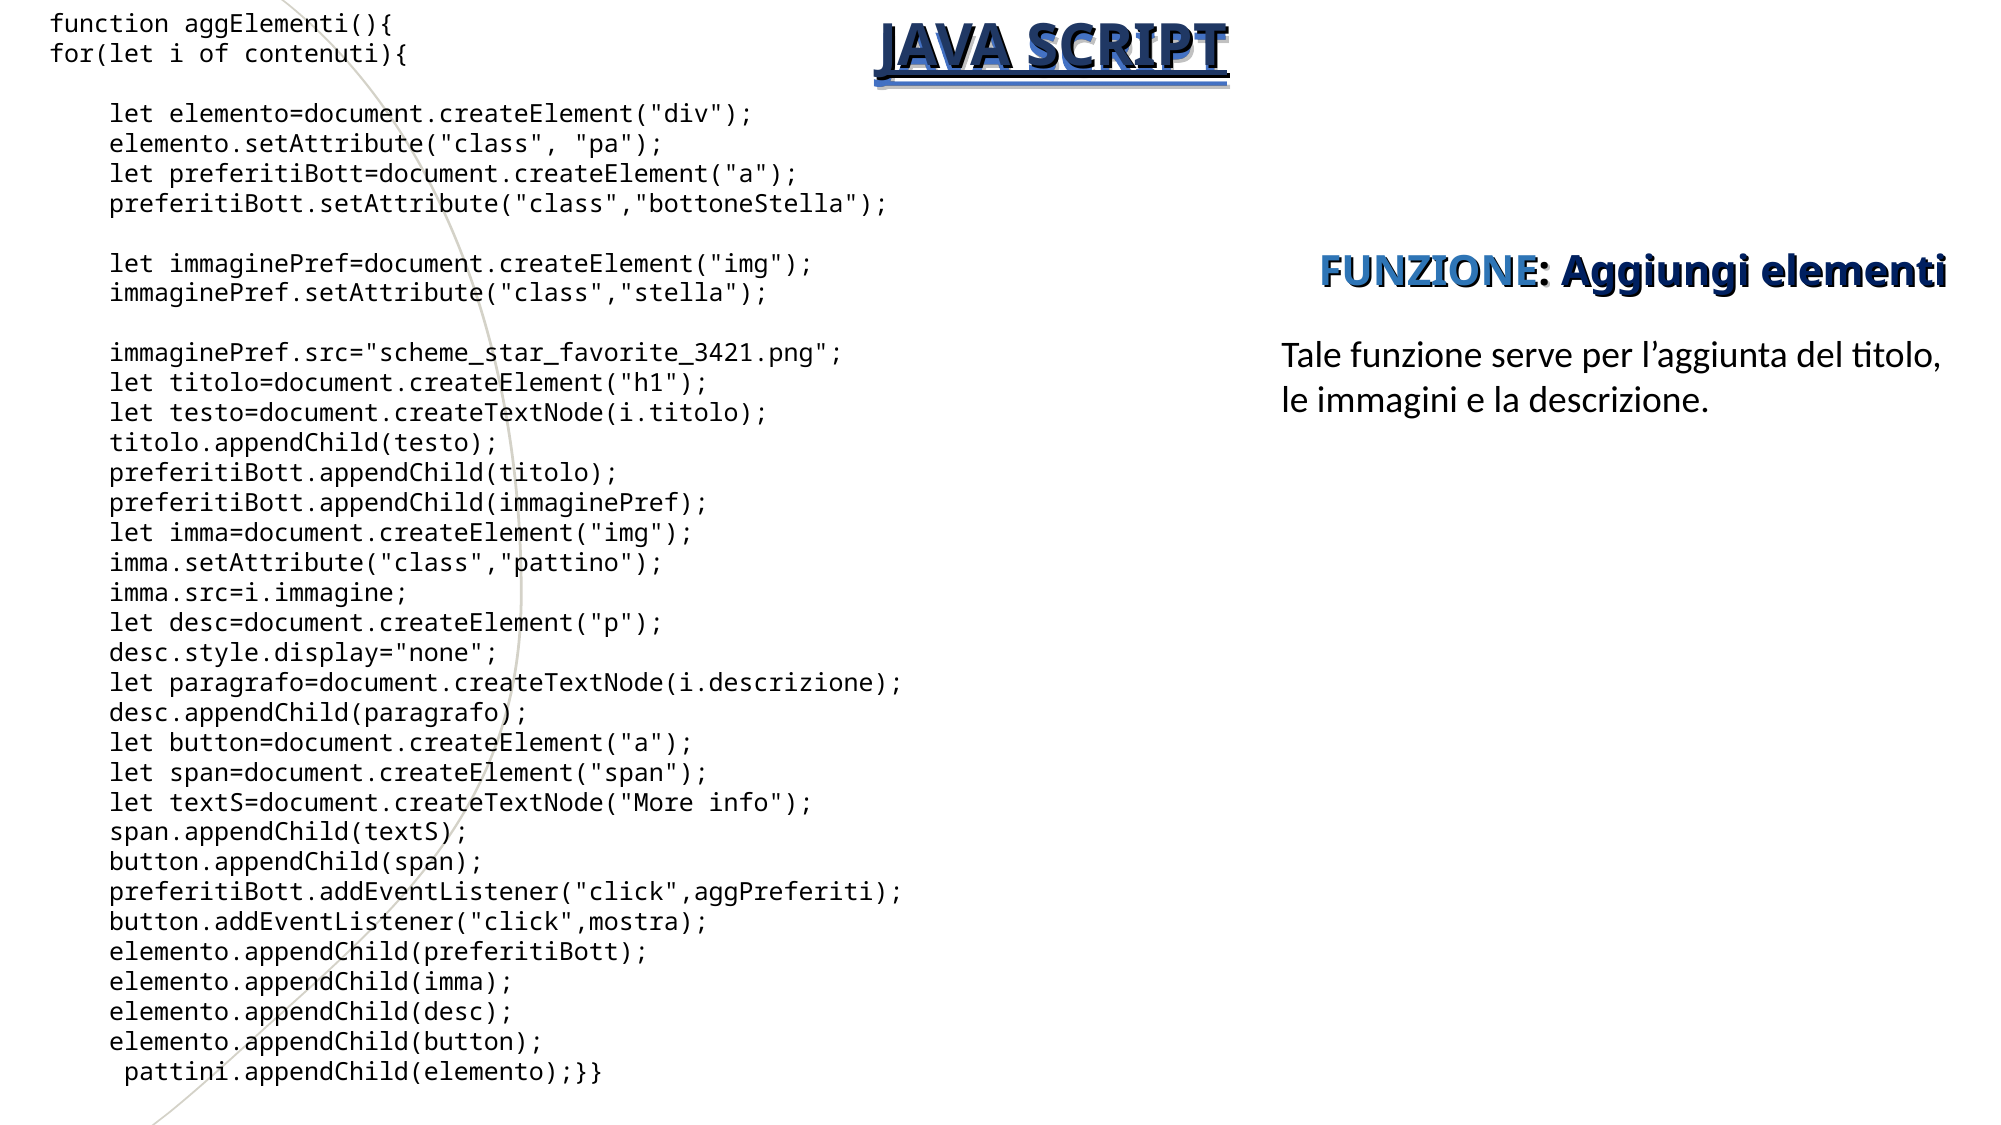

function aggElementi(){
for(let i of contenuti){
    let elemento=document.createElement("div");
    elemento.setAttribute("class", "pa");
 let preferitiBott=document.createElement("a");
    preferitiBott.setAttribute("class","bottoneStella");
    let immaginePref=document.createElement("img");
    immaginePref.setAttribute("class","stella");
    immaginePref.src="scheme_star_favorite_3421.png";
    let titolo=document.createElement("h1");
    let testo=document.createTextNode(i.titolo);
    titolo.appendChild(testo);
    preferitiBott.appendChild(titolo);
    preferitiBott.appendChild(immaginePref);
    let imma=document.createElement("img");
    imma.setAttribute("class","pattino");
    imma.src=i.immagine;
  let desc=document.createElement("p");
    desc.style.display="none";
    let paragrafo=document.createTextNode(i.descrizione);
    desc.appendChild(paragrafo);
    let button=document.createElement("a");
    let span=document.createElement("span");
    let textS=document.createTextNode("More info");
    span.appendChild(textS);
    button.appendChild(span);
    preferitiBott.addEventListener("click",aggPreferiti);
    button.addEventListener("click",mostra);
    elemento.appendChild(preferitiBott);
    elemento.appendChild(imma);
    elemento.appendChild(desc);
    elemento.appendChild(button);
     pattini.appendChild(elemento);}}
JAVA SCRIPT
FUNZIONE: Aggiungi elementi
Tale funzione serve per l’aggiunta del titolo,
le immagini e la descrizione.